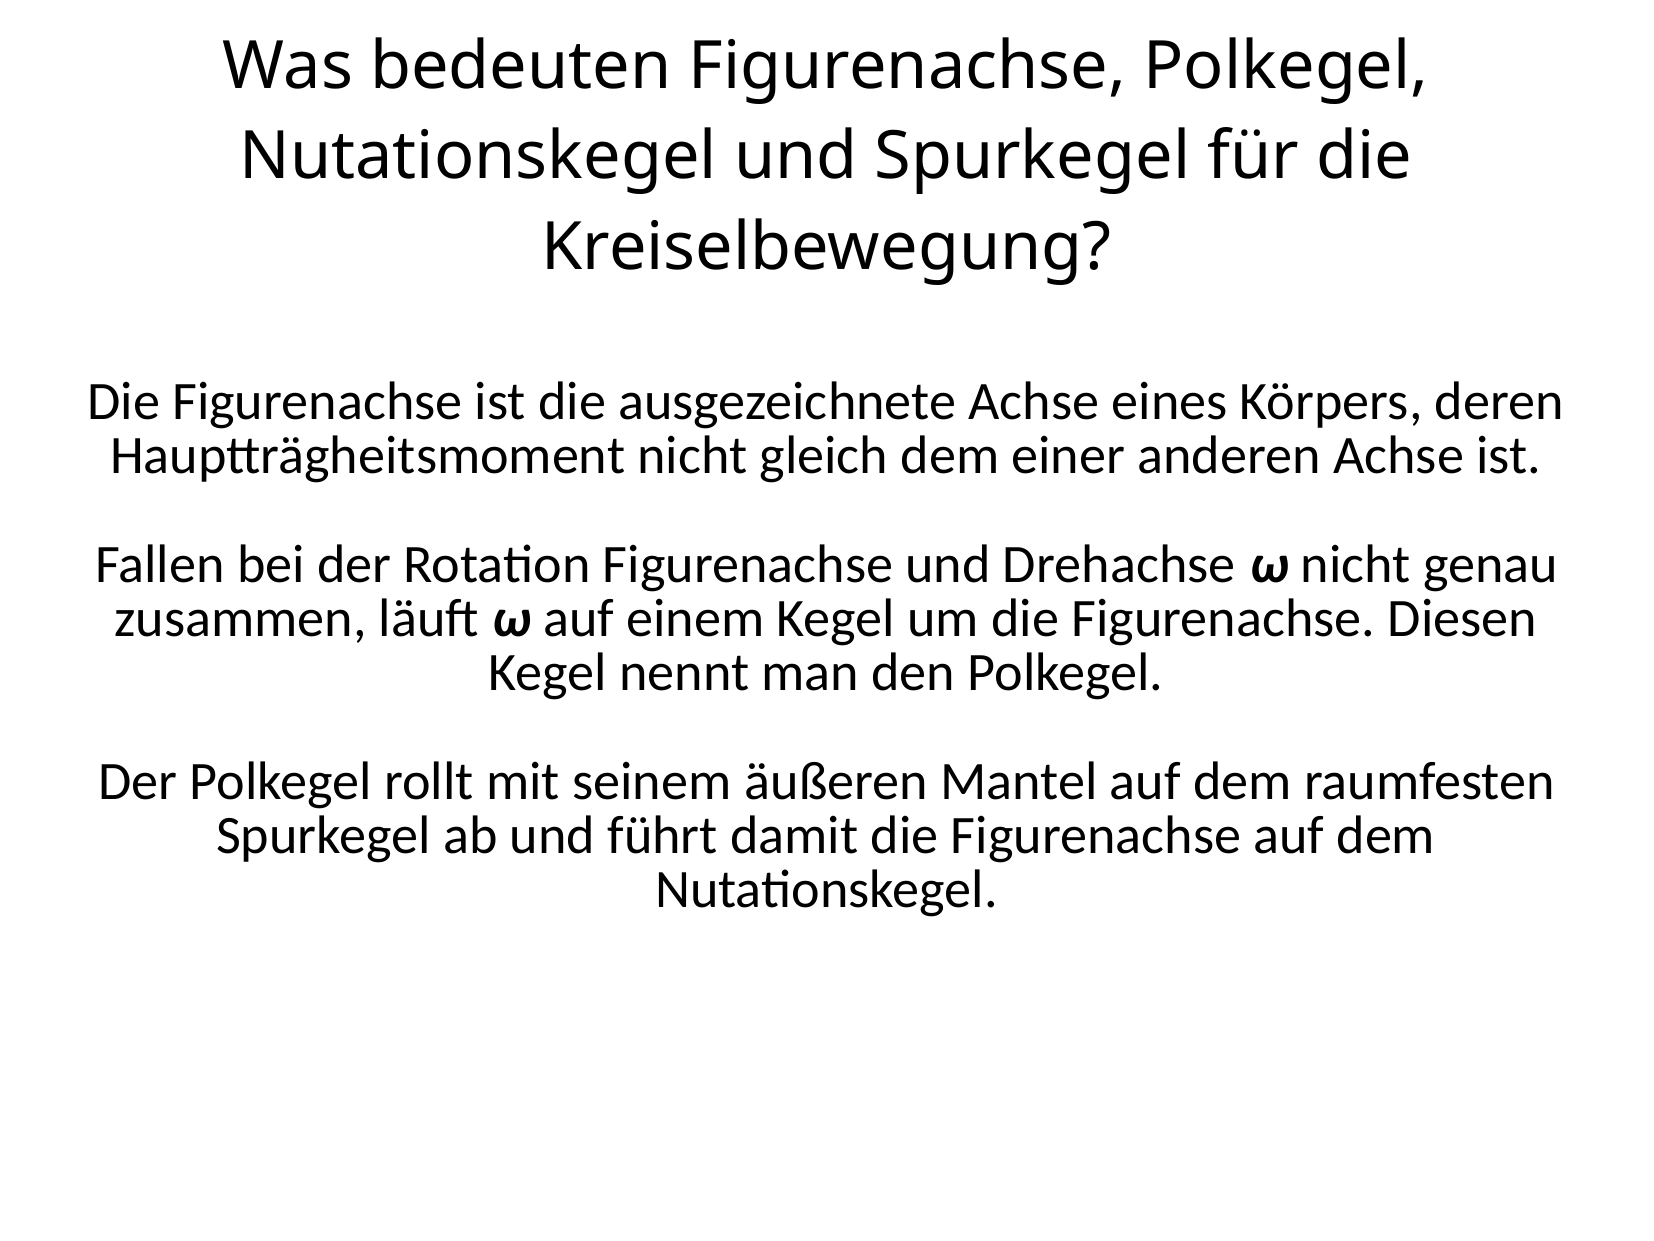

# Was bedeuten Figurenachse, Polkegel, Nutationskegel und Spurkegel für die Kreiselbewegung?
Die Figurenachse ist die ausgezeichnete Achse eines Körpers, deren Hauptträgheitsmoment nicht gleich dem einer anderen Achse ist.
Fallen bei der Rotation Figurenachse und Drehachse ω nicht genau zusammen, läuft ω auf einem Kegel um die Figurenachse. Diesen Kegel nennt man den Polkegel.
Der Polkegel rollt mit seinem äußeren Mantel auf dem raumfesten Spurkegel ab und führt damit die Figurenachse auf dem Nutationskegel.